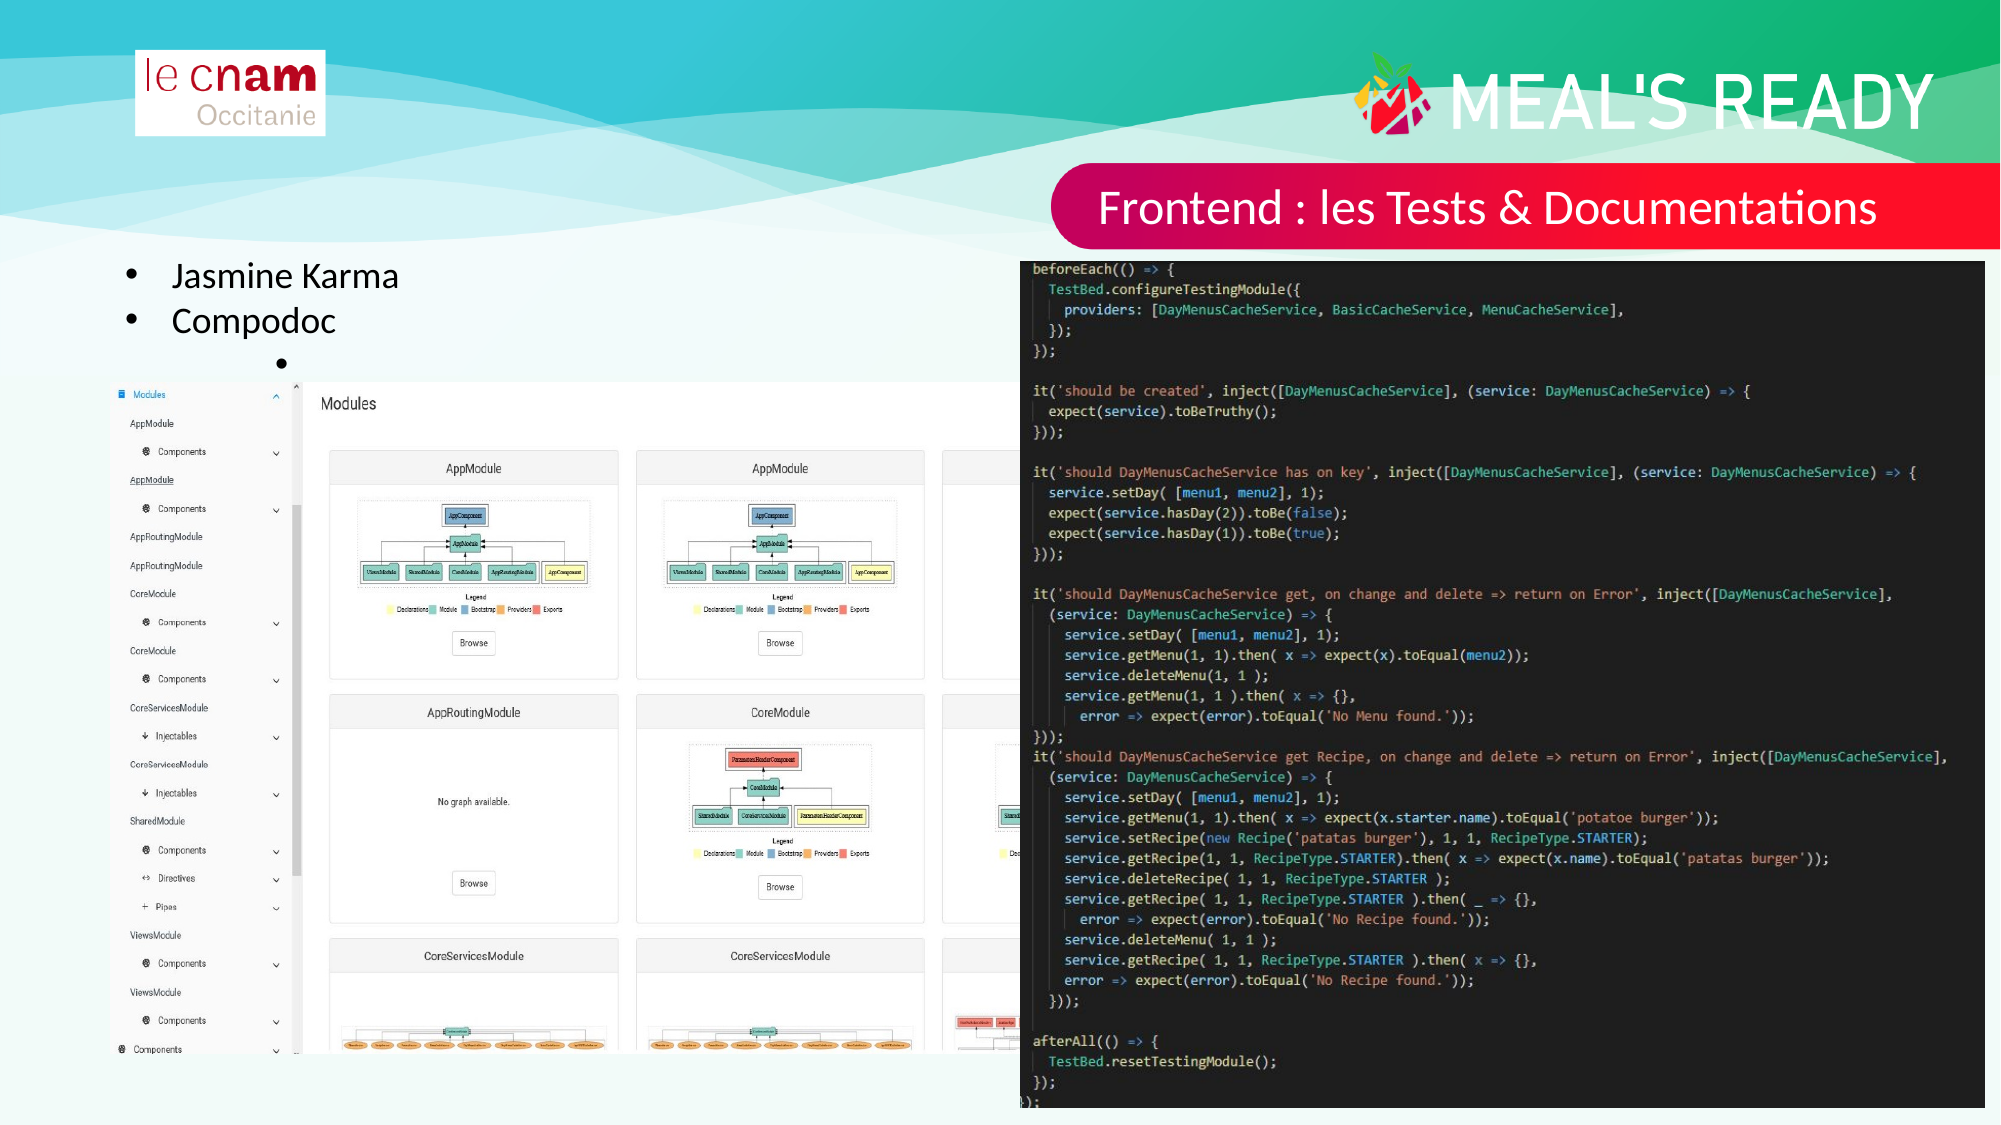

Frontend : les Tests & Documentations
Jasmine Karma
Compodoc